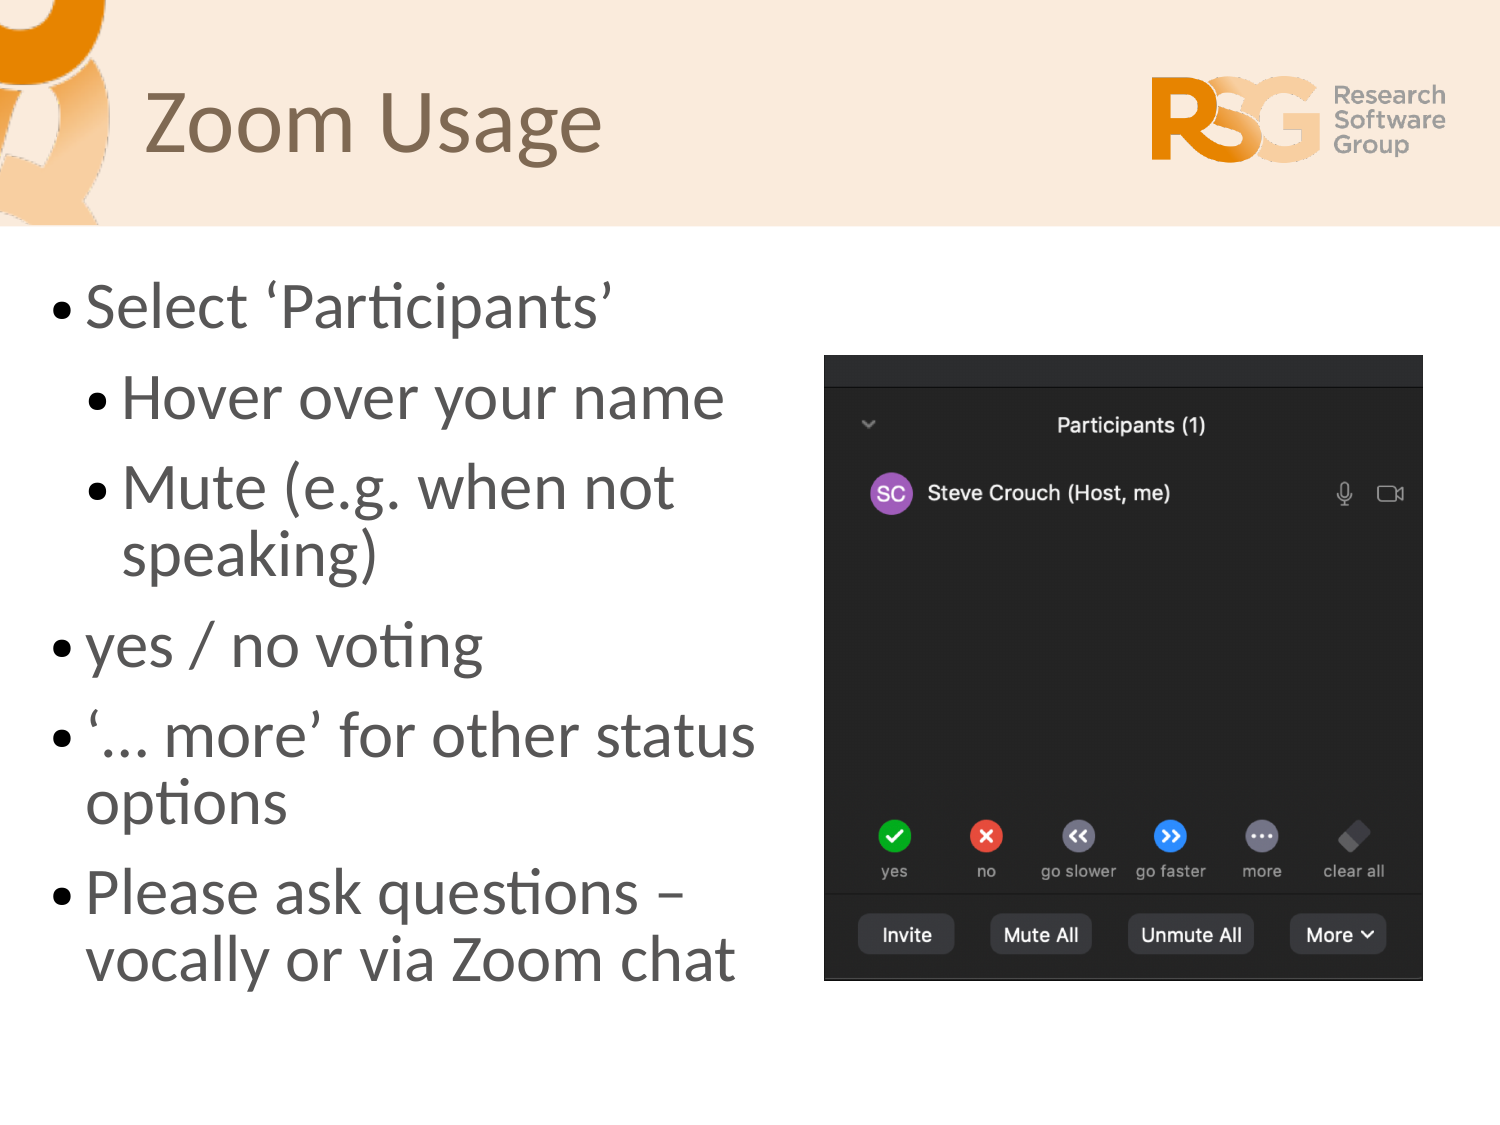

# Zoom Usage
Select ‘Participants’
Hover over your name
Mute (e.g. when not speaking)
yes / no voting
‘… more’ for other status options
Please ask questions – vocally or via Zoom chat